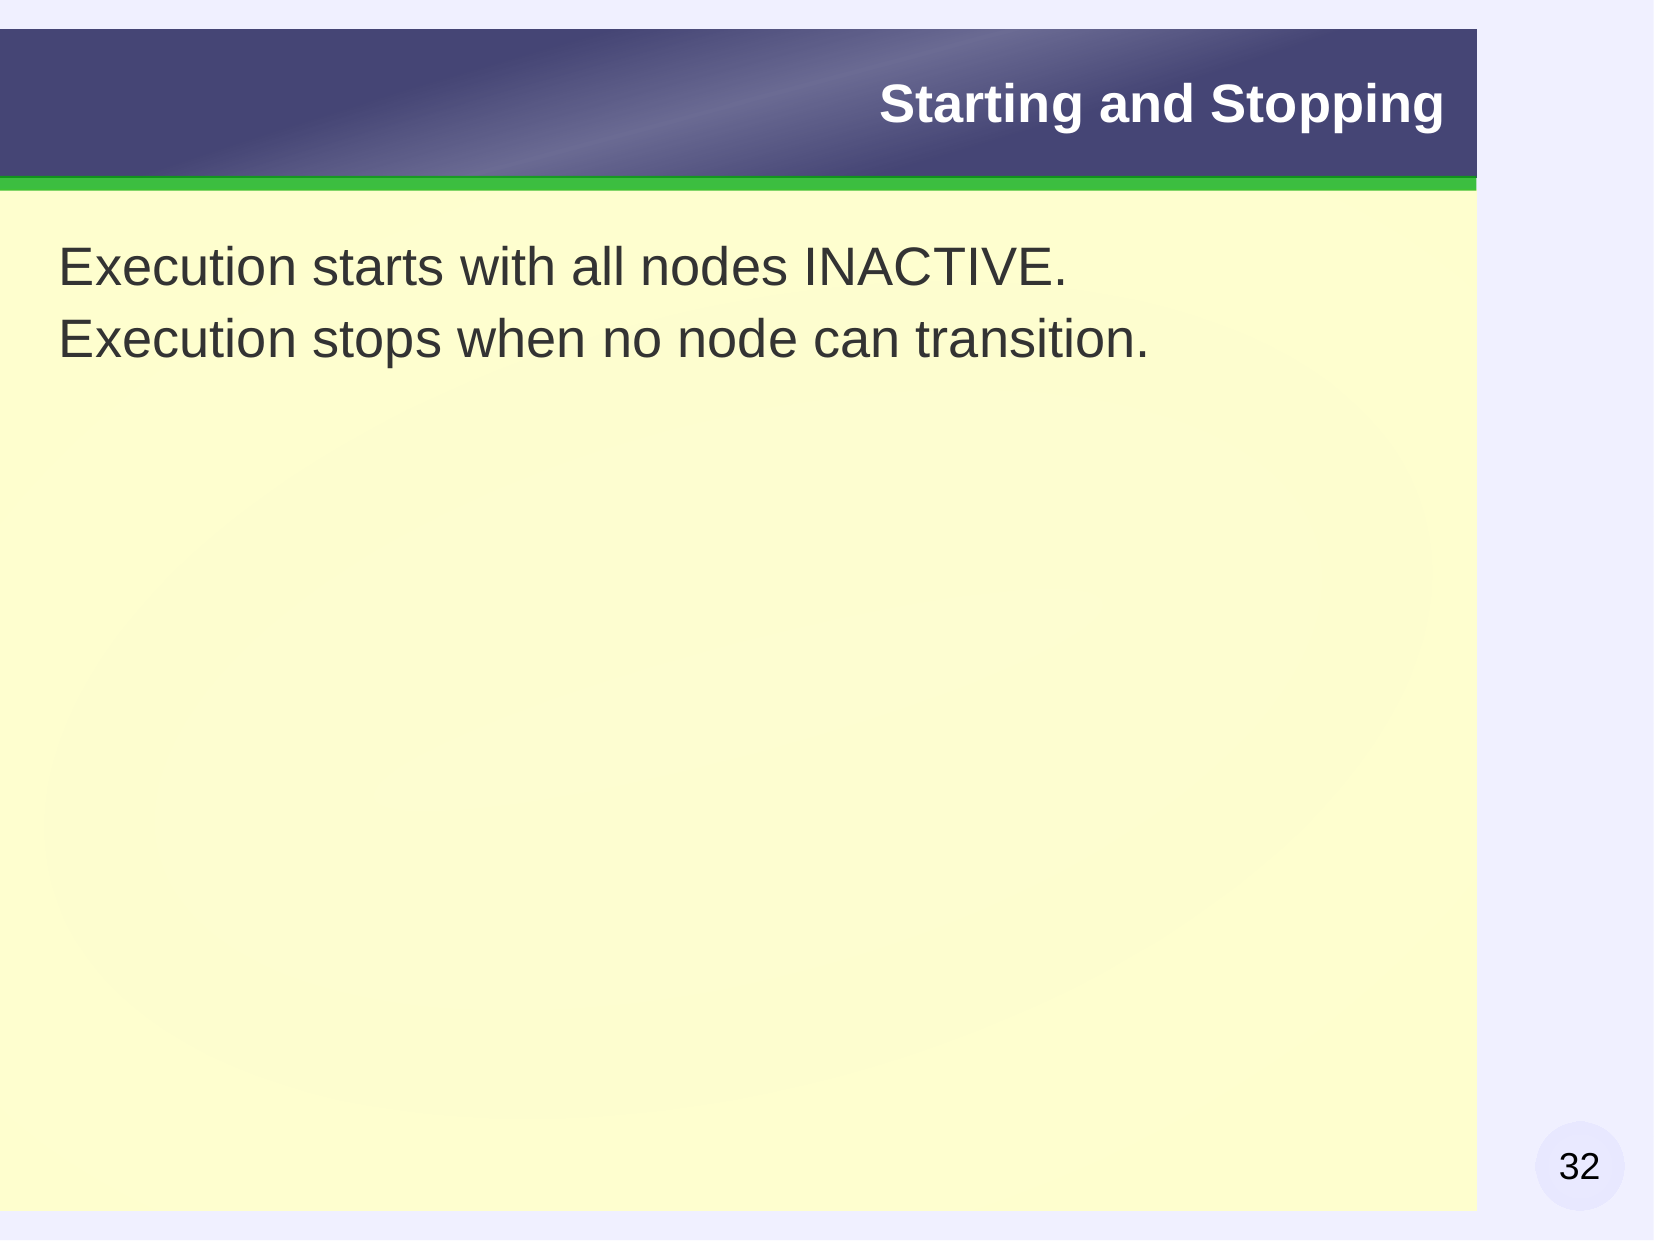

# Starting and Stopping
Execution starts with all nodes INACTIVE.
Execution stops when no node can transition.